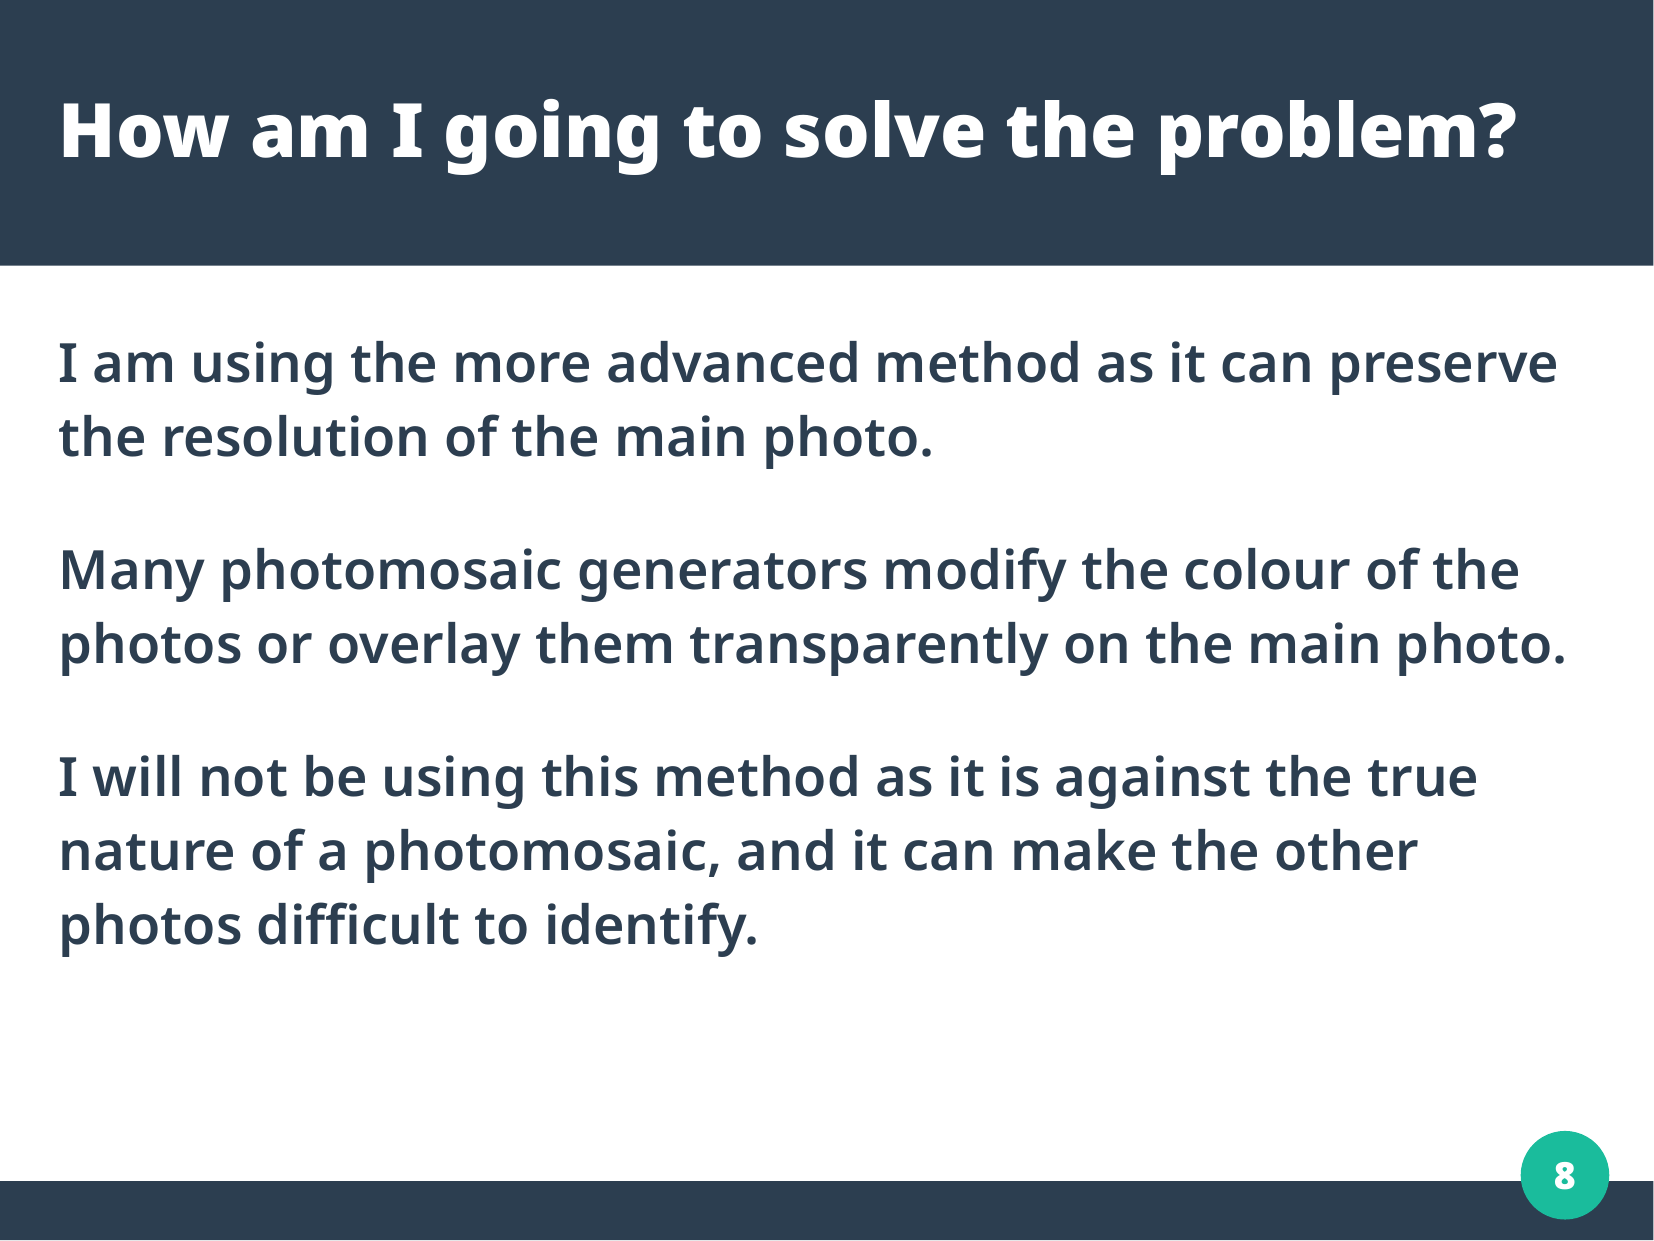

# How am I going to solve the problem?
I am using the more advanced method as it can preserve the resolution of the main photo.
Many photomosaic generators modify the colour of the photos or overlay them transparently on the main photo.
I will not be using this method as it is against the true nature of a photomosaic, and it can make the other photos difficult to identify.
8